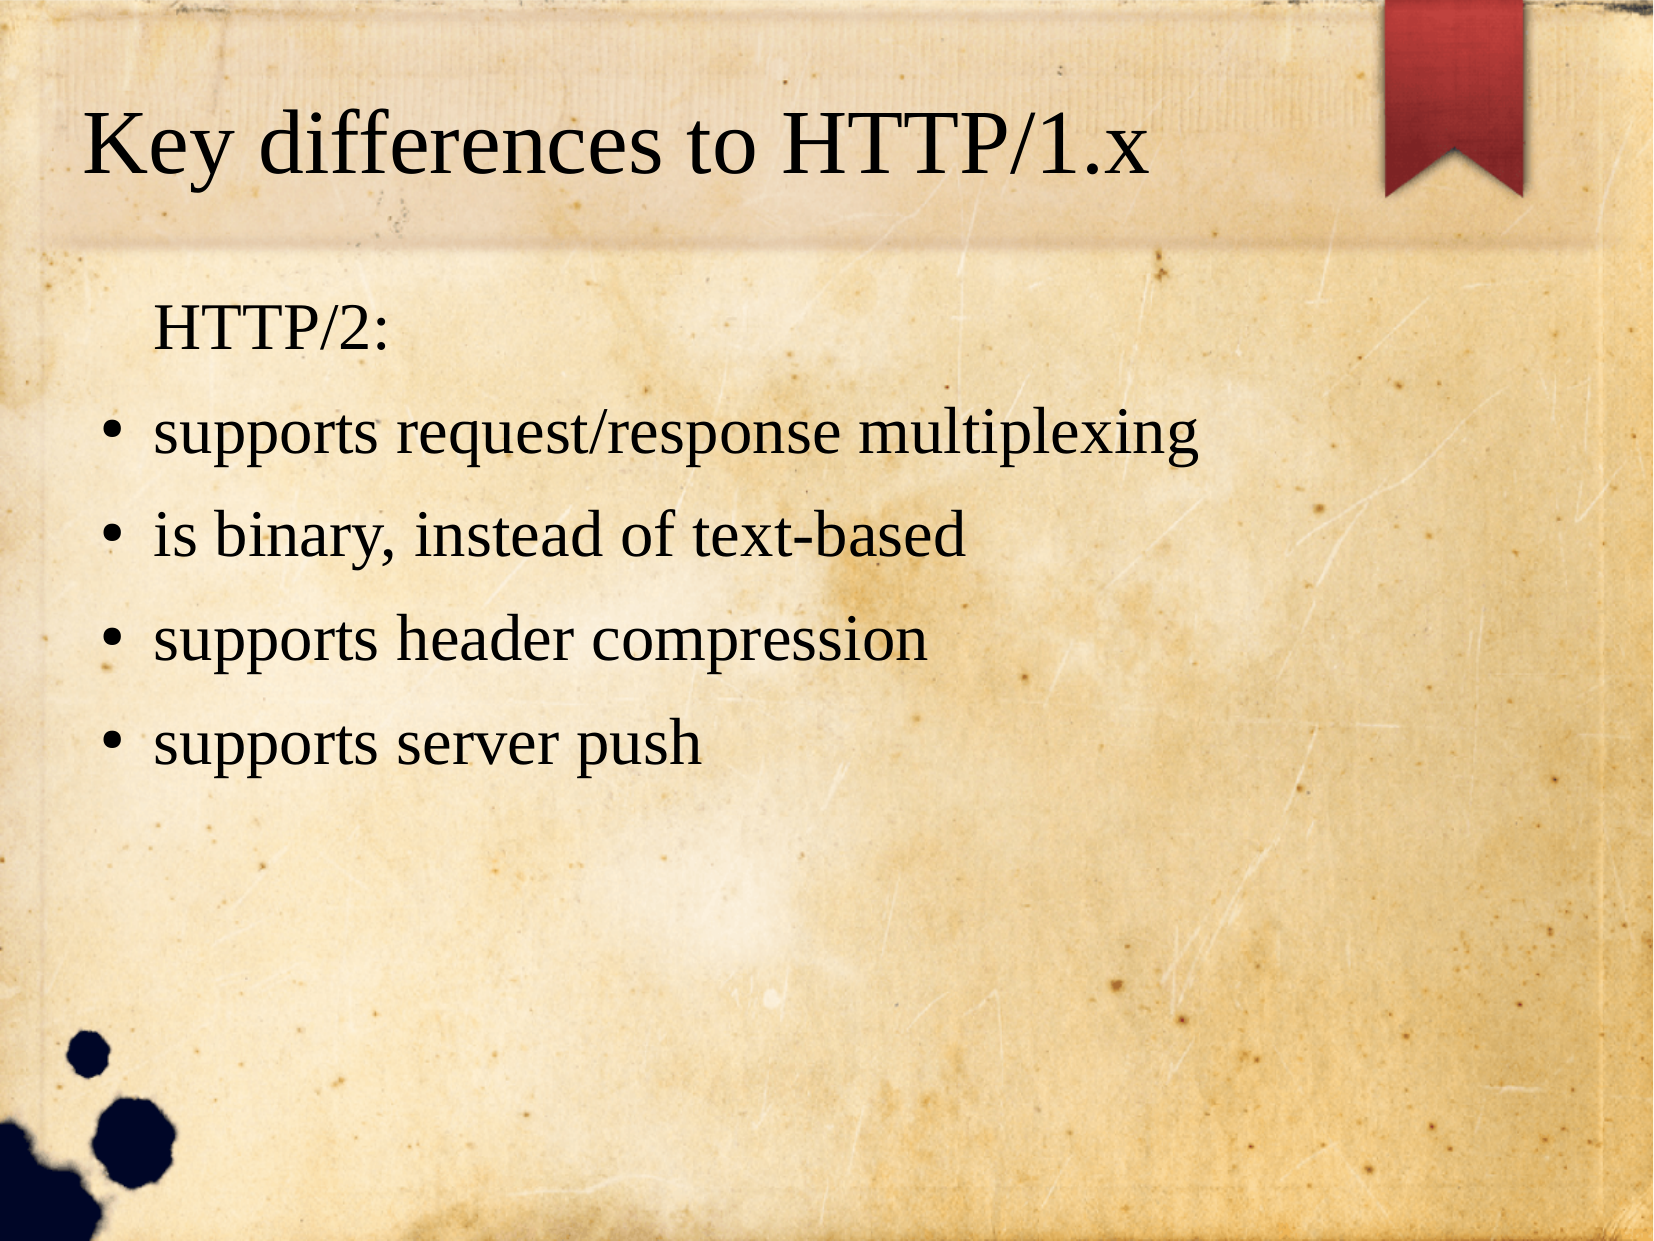

# Key differences to HTTP/1.x
HTTP/2:
supports request/response multiplexing
is binary, instead of text-based
supports header compression
supports server push